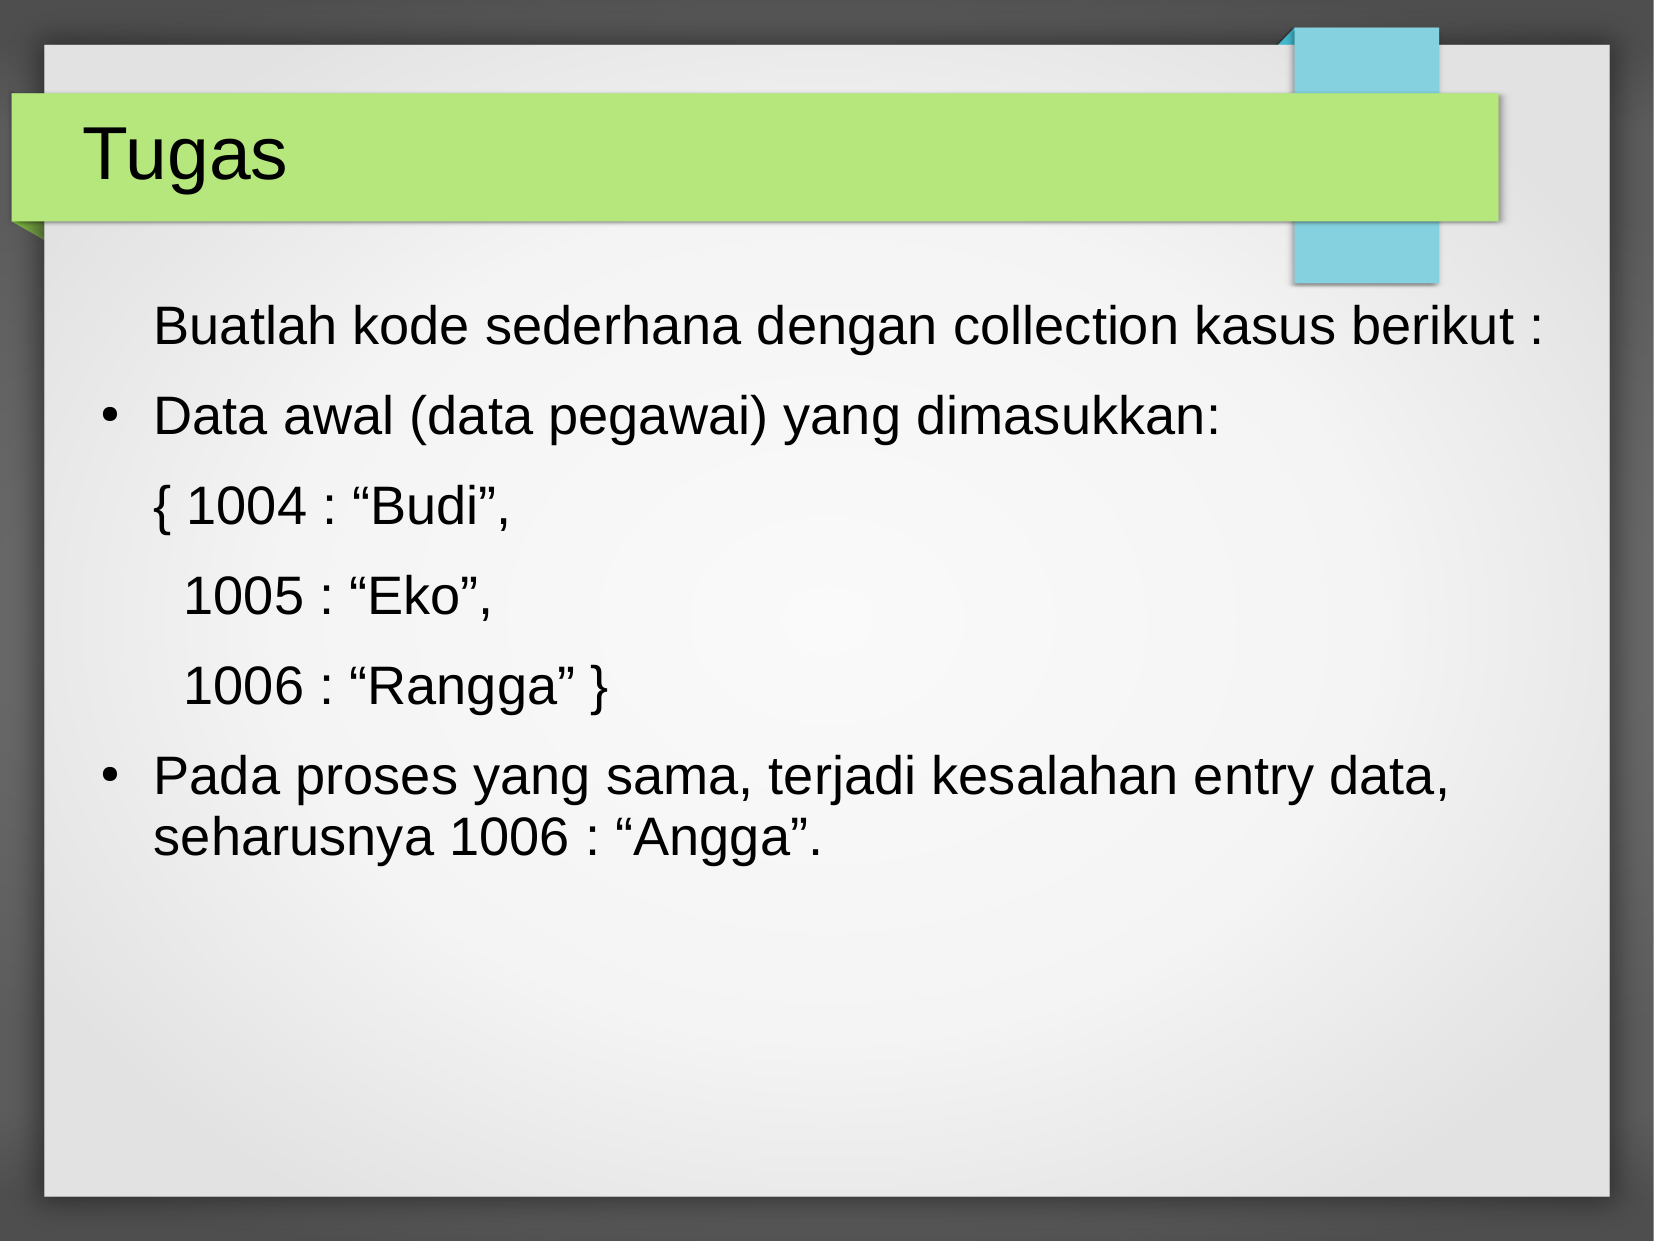

# Tugas
Buatlah kode sederhana dengan collection kasus berikut :
Data awal (data pegawai) yang dimasukkan:
{ 1004 : “Budi”,
 1005 : “Eko”,
 1006 : “Rangga” }
Pada proses yang sama, terjadi kesalahan entry data, seharusnya 1006 : “Angga”.